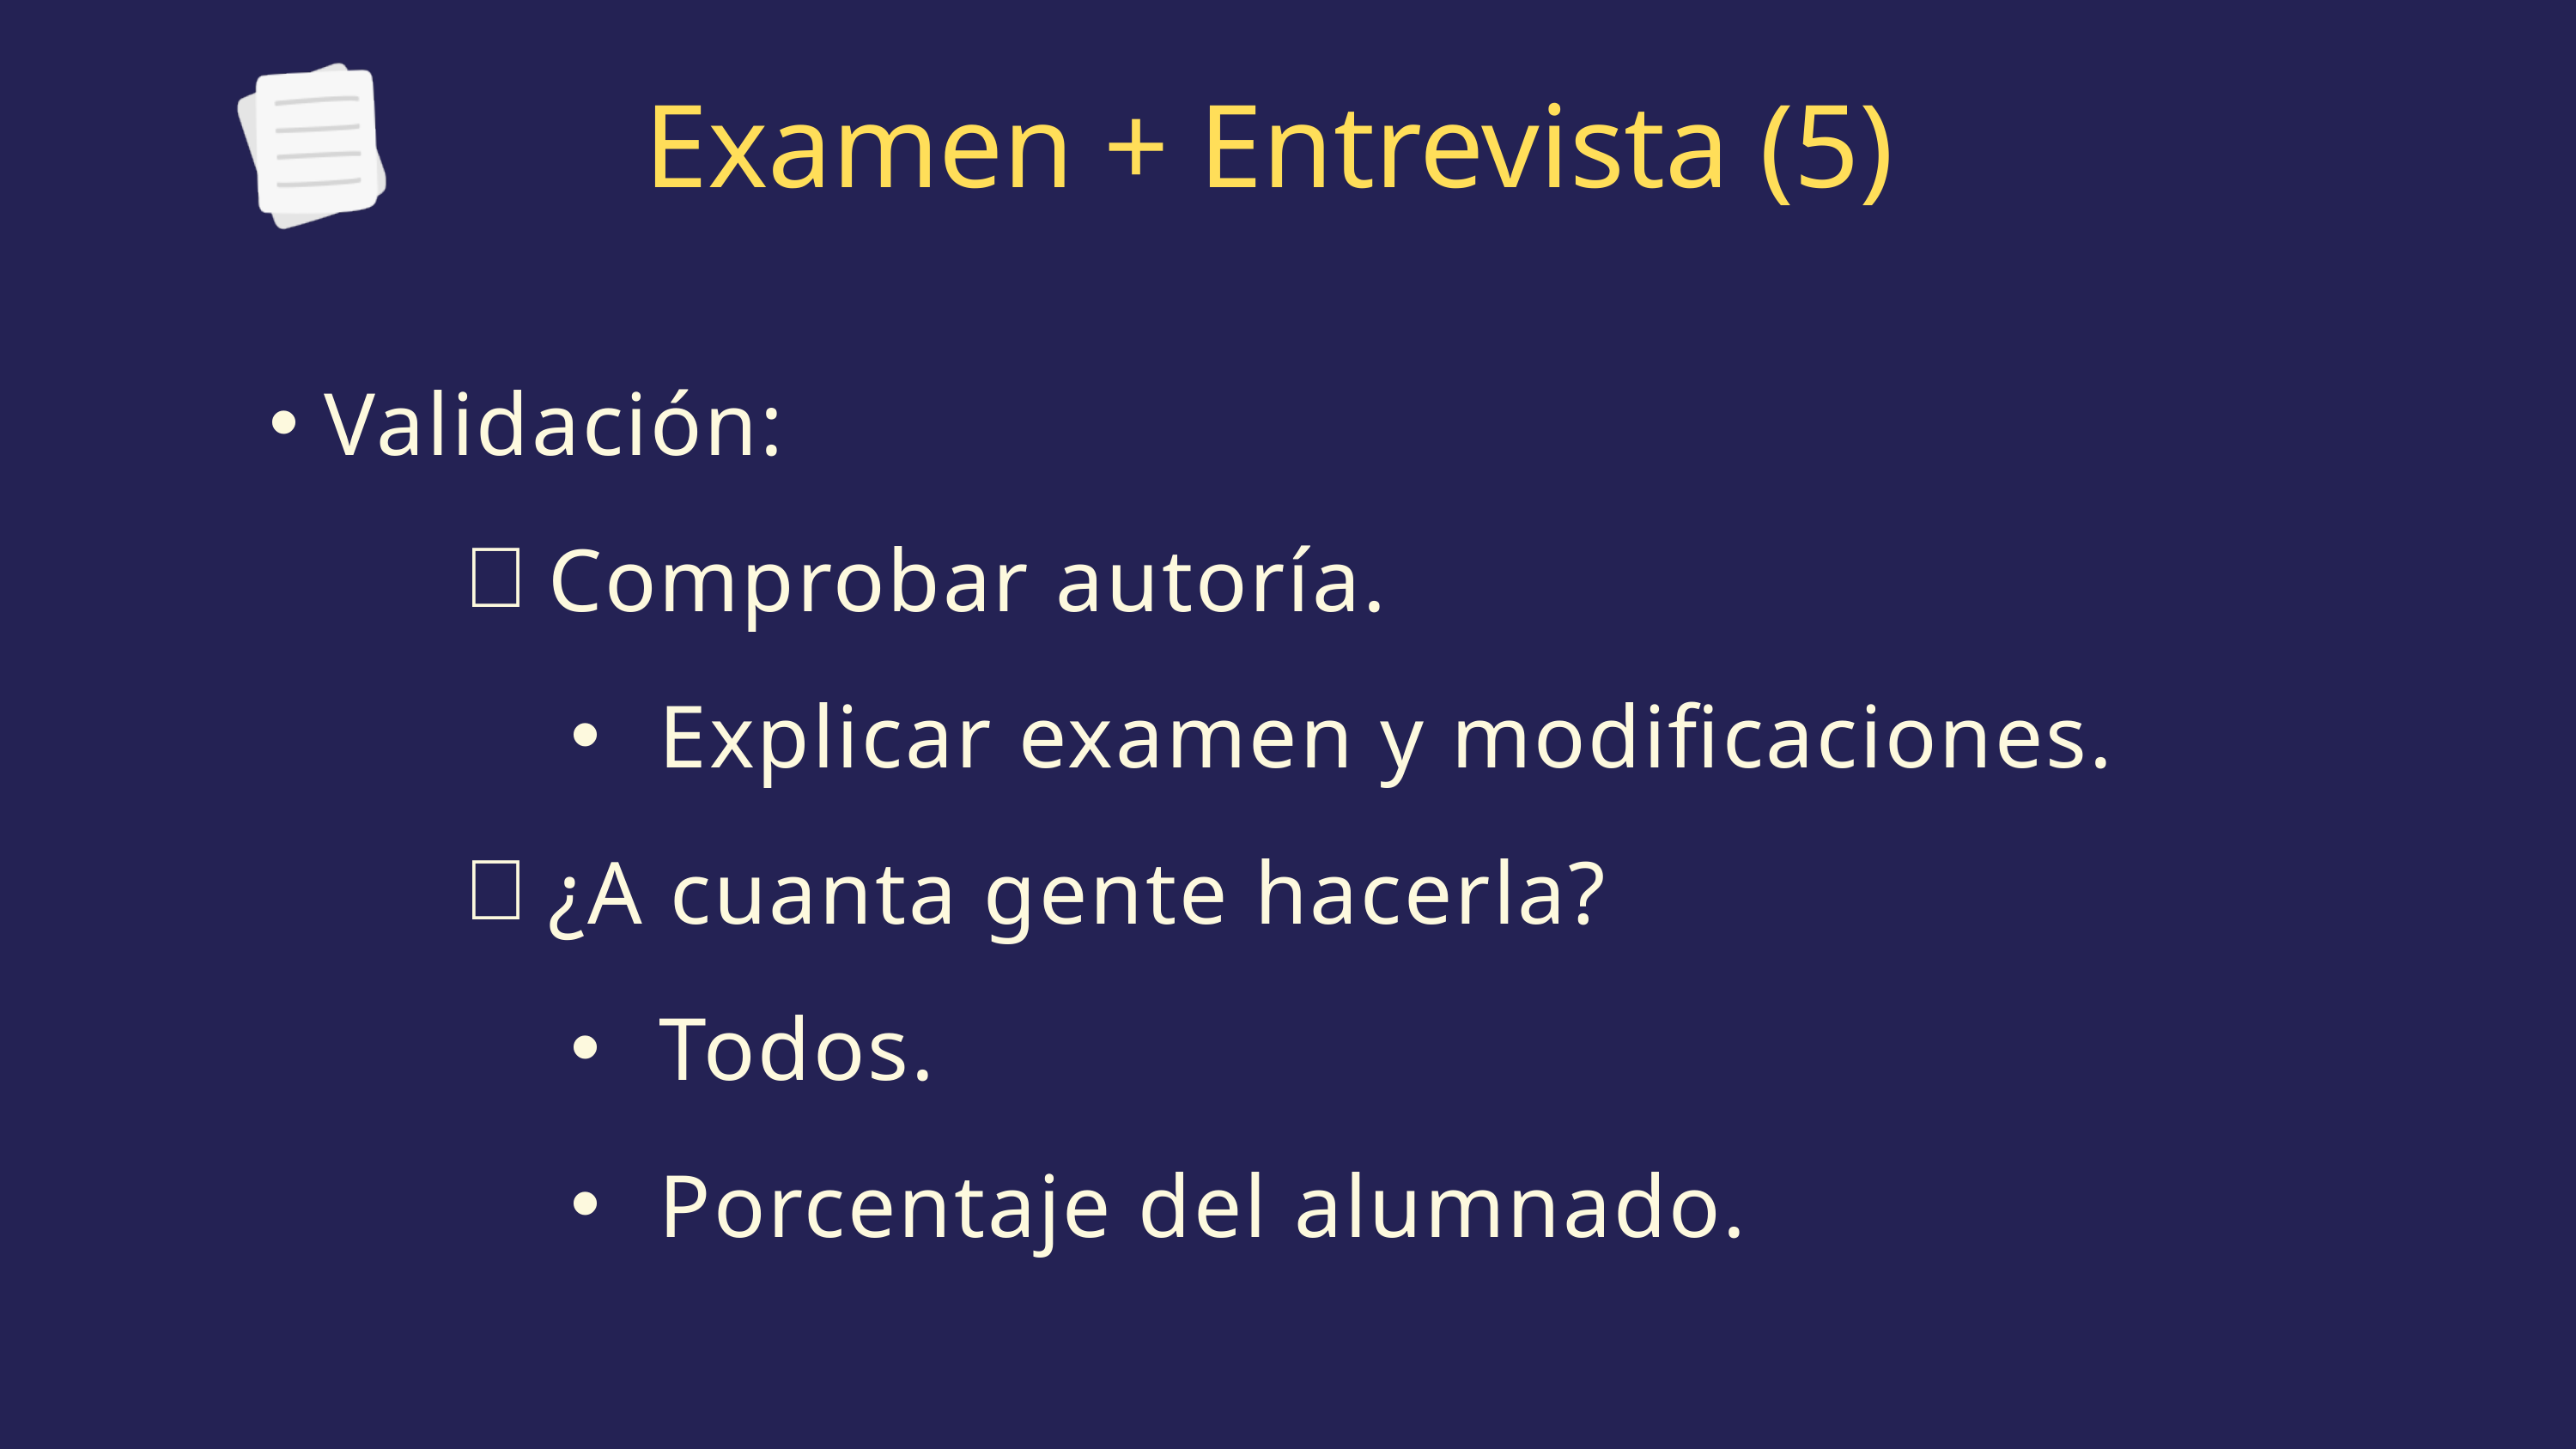

Examen + Entrevista (5)
Validación:
Comprobar autoría.
Explicar examen y modificaciones.
¿A cuanta gente hacerla?
Todos.
Porcentaje del alumnado.